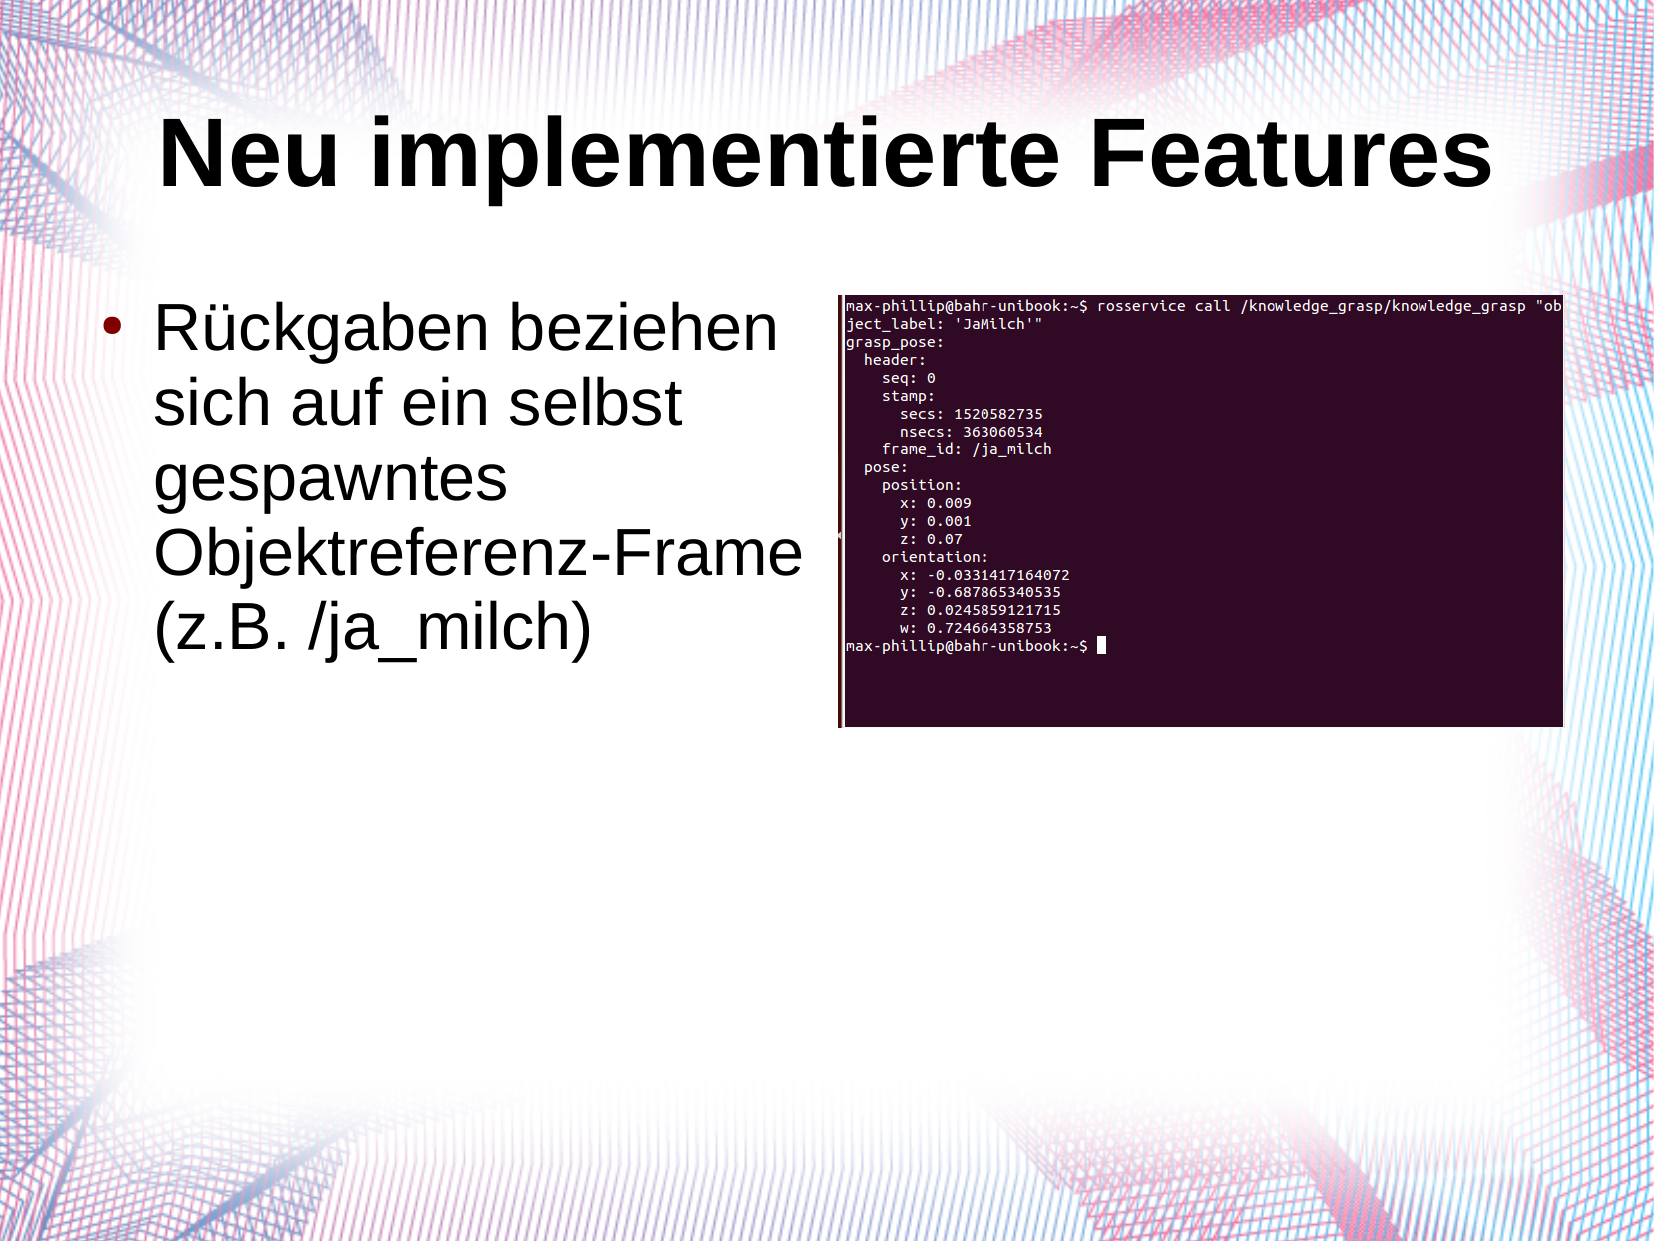

# Neu implementierte Features
Rückgaben beziehen sich auf ein selbst gespawntes Objektreferenz-Frame (z.B. /ja_milch)